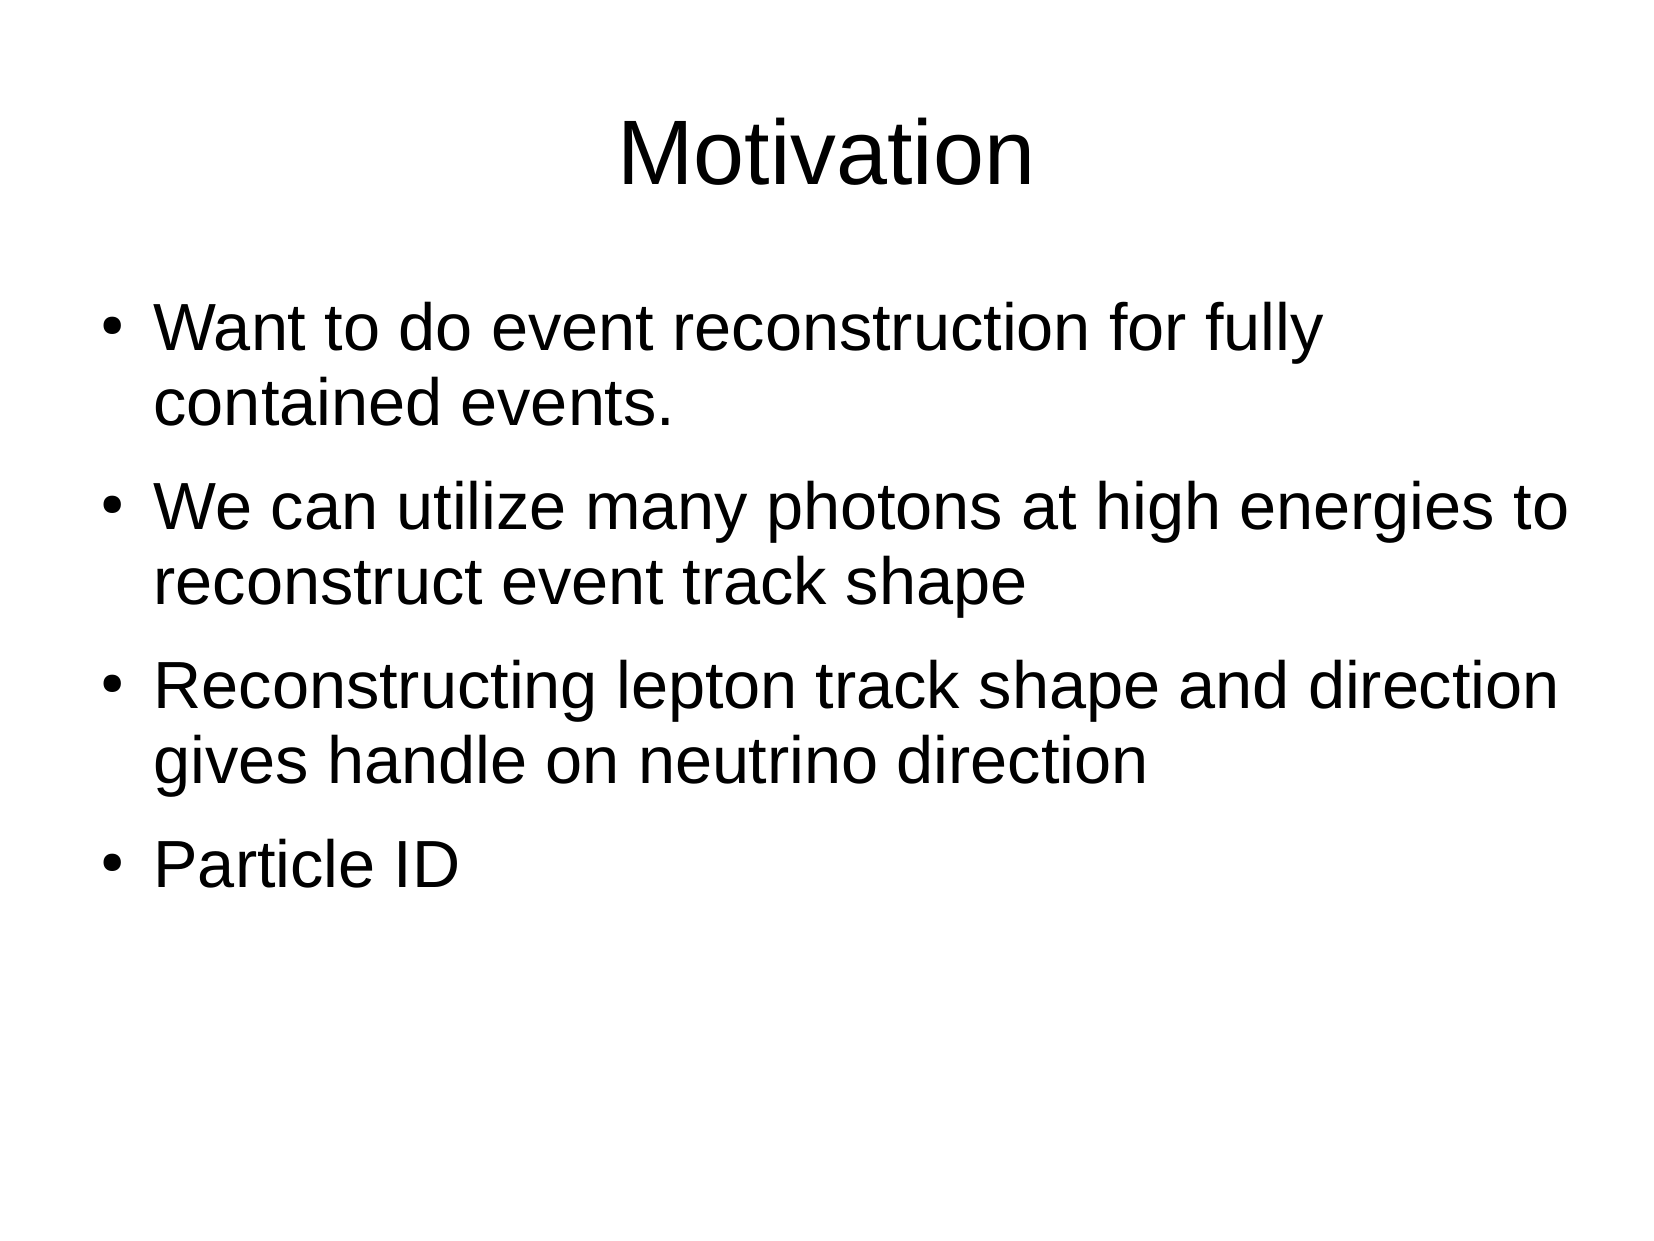

# Motivation
Want to do event reconstruction for fully contained events.
We can utilize many photons at high energies to reconstruct event track shape
Reconstructing lepton track shape and direction gives handle on neutrino direction
Particle ID